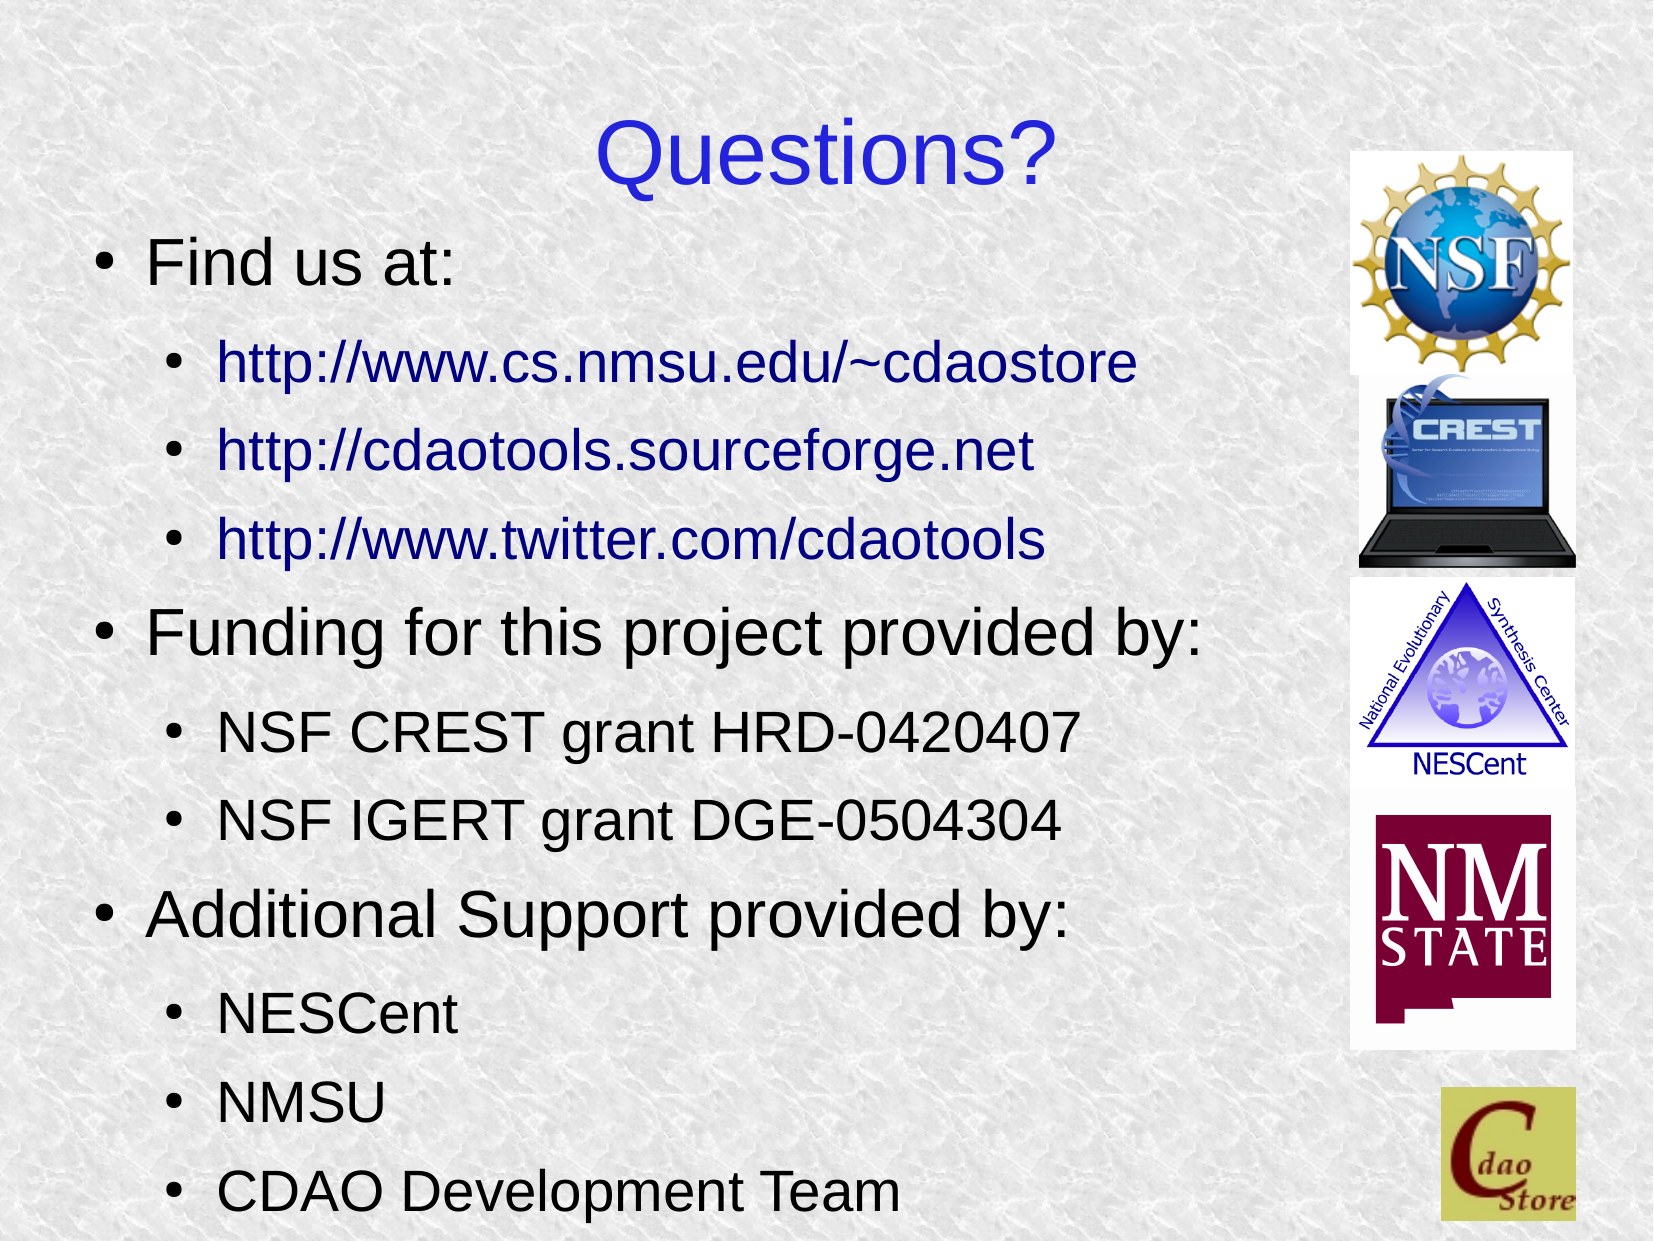

# Questions?
Find us at:
http://www.cs.nmsu.edu/~cdaostore
http://cdaotools.sourceforge.net
http://www.twitter.com/cdaotools
Funding for this project provided by:
NSF CREST grant HRD-0420407
NSF IGERT grant DGE-0504304
Additional Support provided by:
NESCent
NMSU
CDAO Development Team